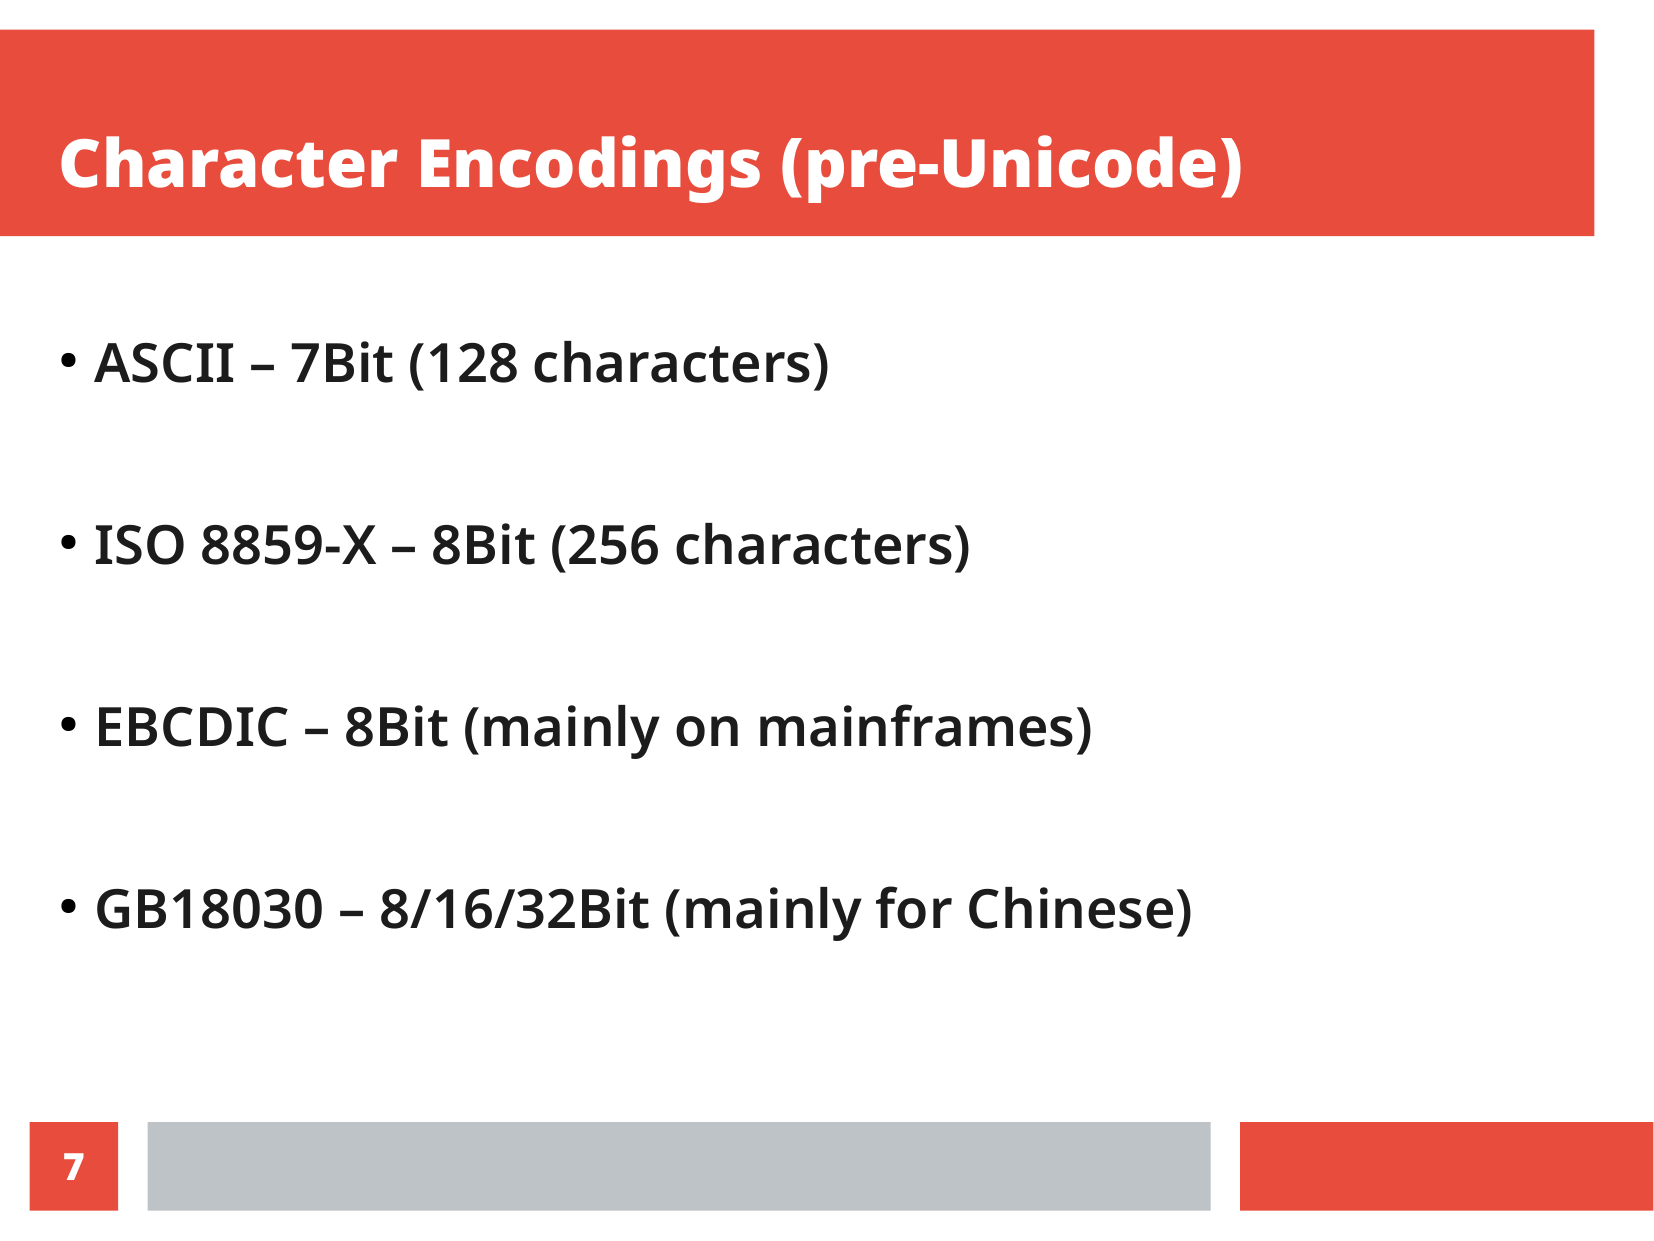

# Character Encodings (pre-Unicode)
ASCII – 7Bit (128 characters)
ISO 8859-X – 8Bit (256 characters)
EBCDIC – 8Bit (mainly on mainframes)
GB18030 – 8/16/32Bit (mainly for Chinese)
7